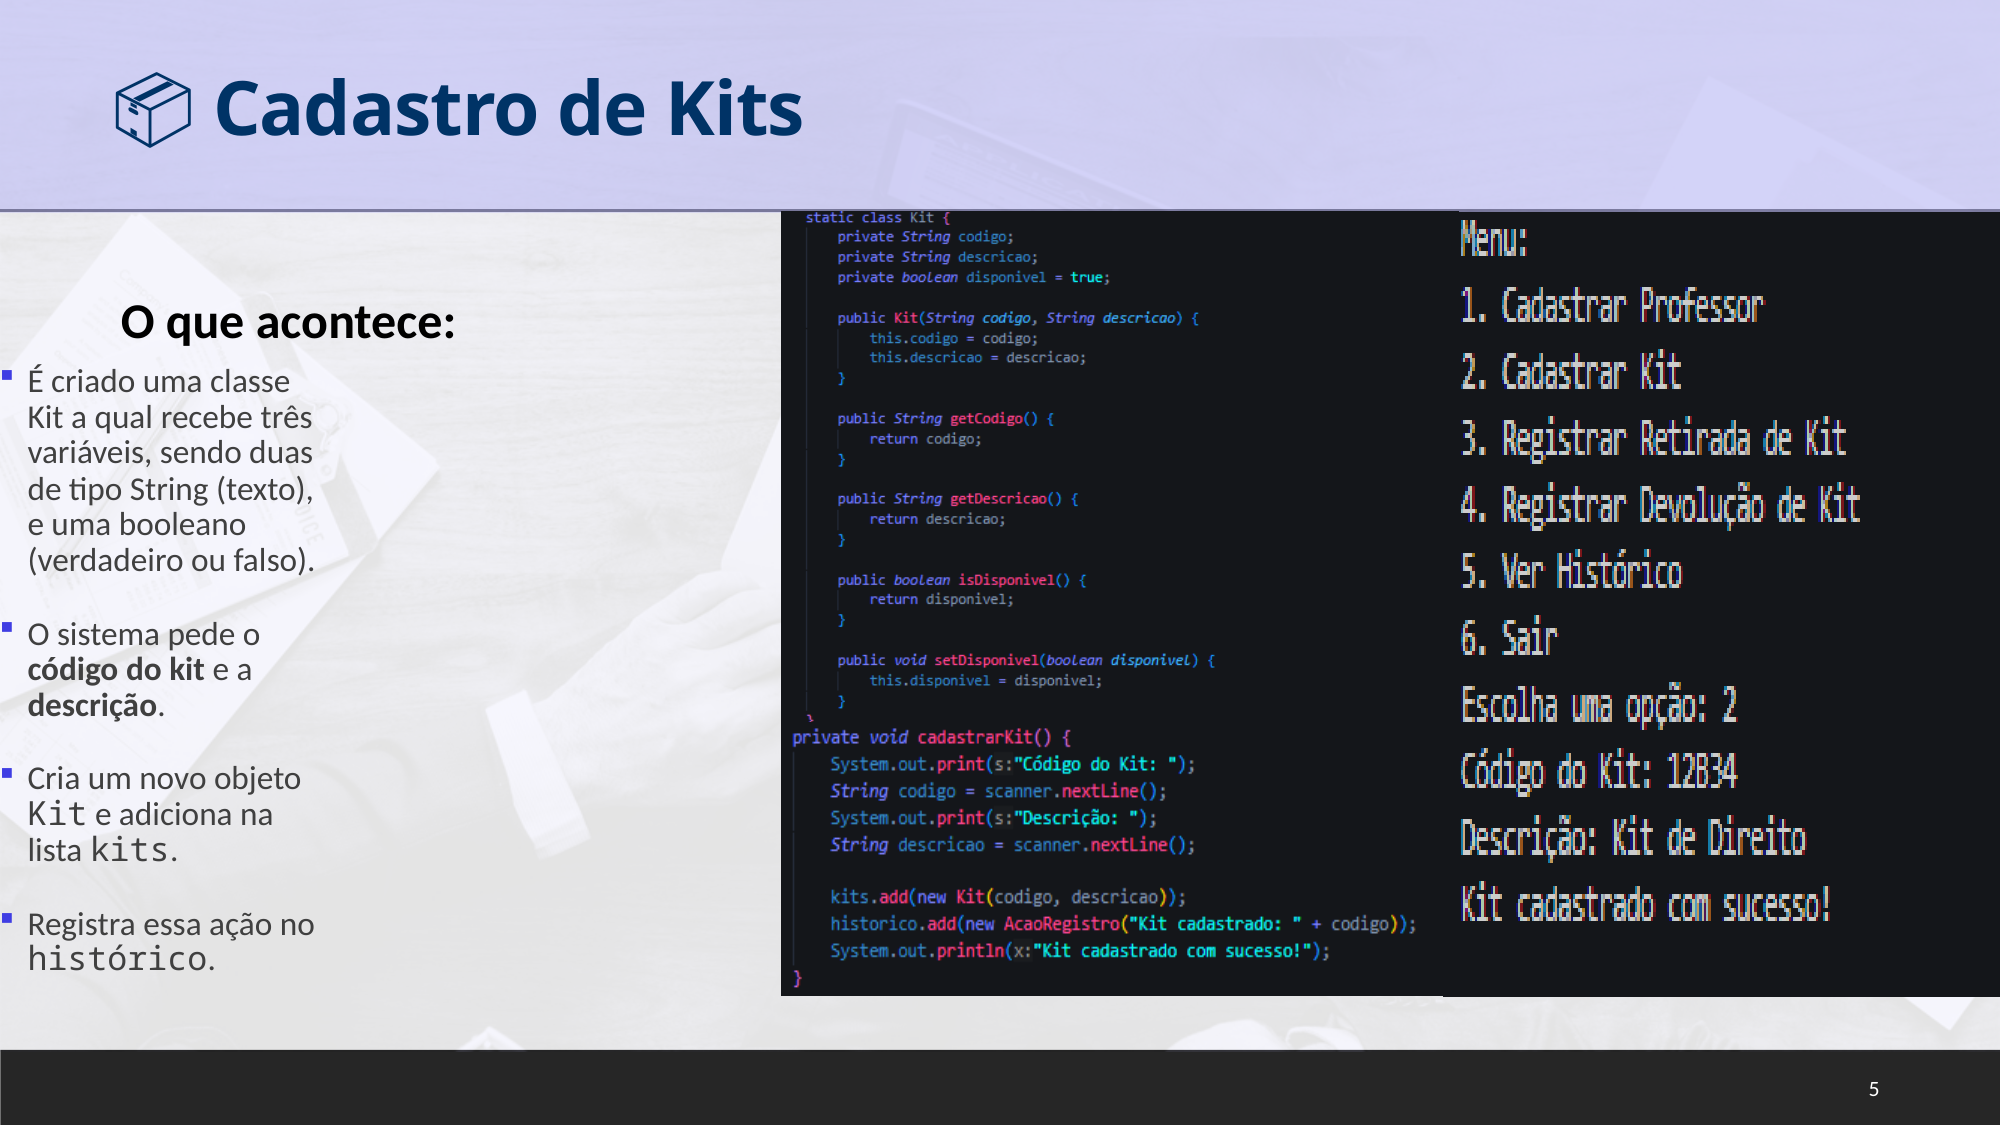

# 📦 Cadastro de Kits
O que acontece:
É criado uma classe Kit a qual recebe três variáveis, sendo duas de tipo String (texto), e uma booleano (verdadeiro ou falso).
O sistema pede o código do kit e a descrição.
Cria um novo objeto Kit e adiciona na lista kits.
Registra essa ação no histórico.